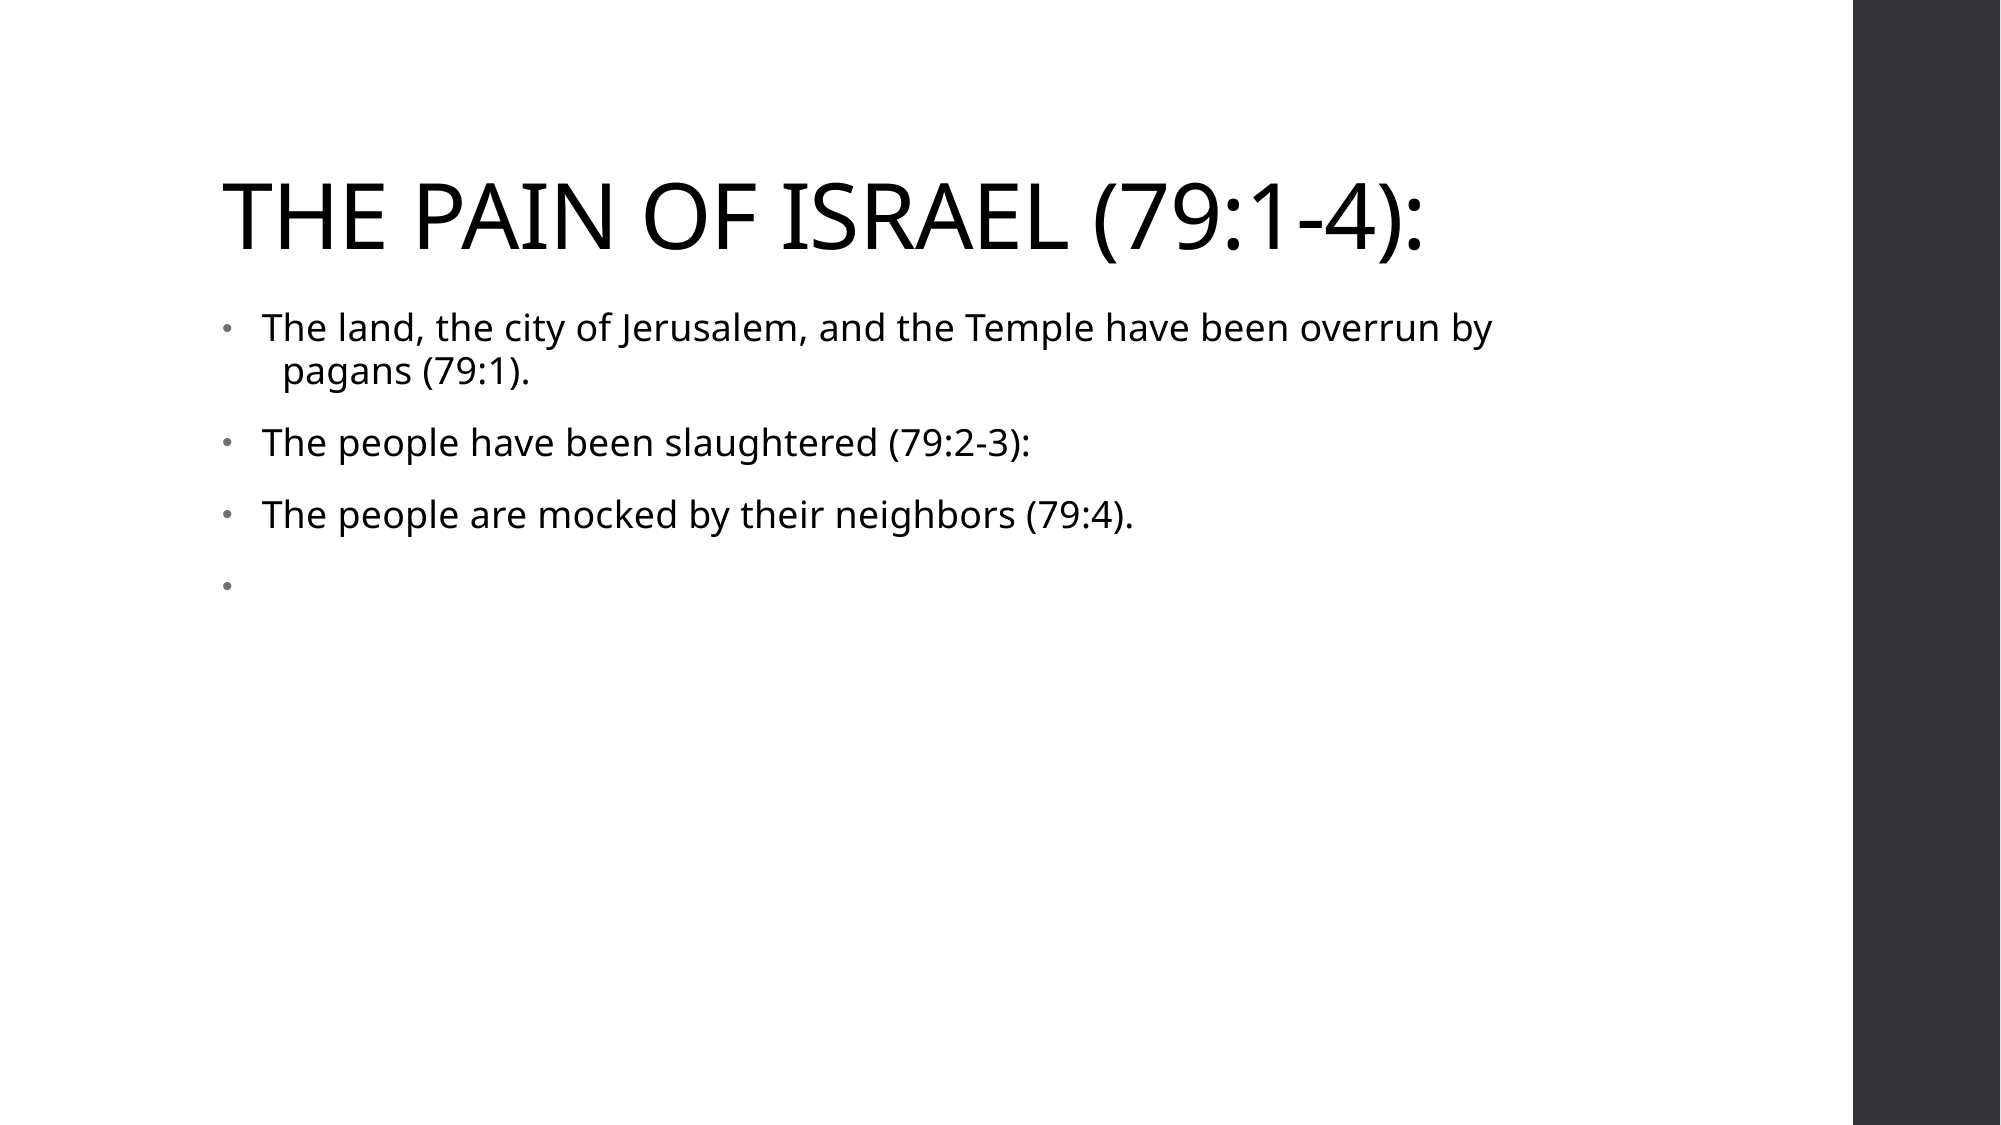

# THE PAIN OF ISRAEL (79:1-4):
 The land, the city of Jerusalem, and the Temple have been overrun by pagans (79:1).
 The people have been slaughtered (79:2-3):
 The people are mocked by their neighbors (79:4).